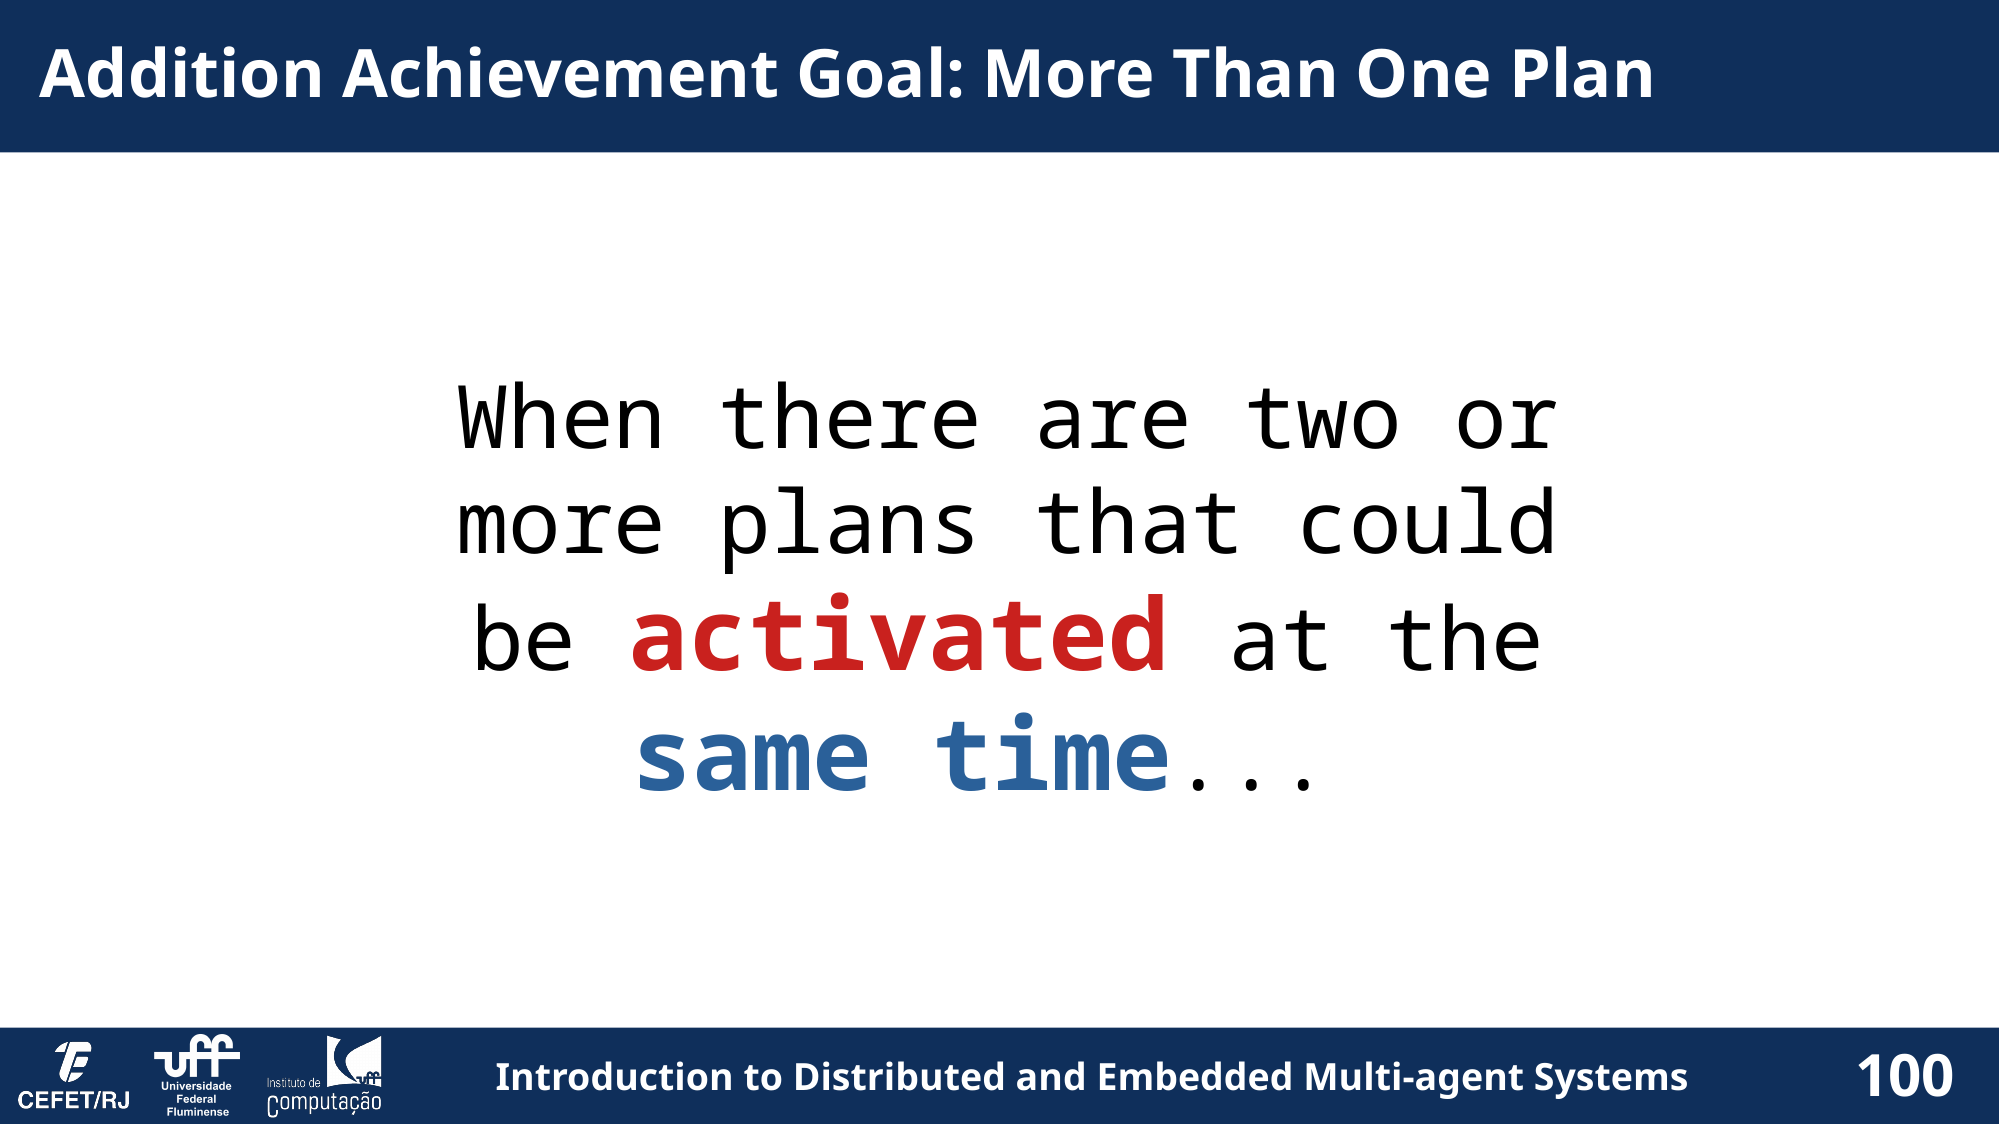

Addition Achievement Goal: More Than One Plan
When there are two or more plans that could be activated at the same time...